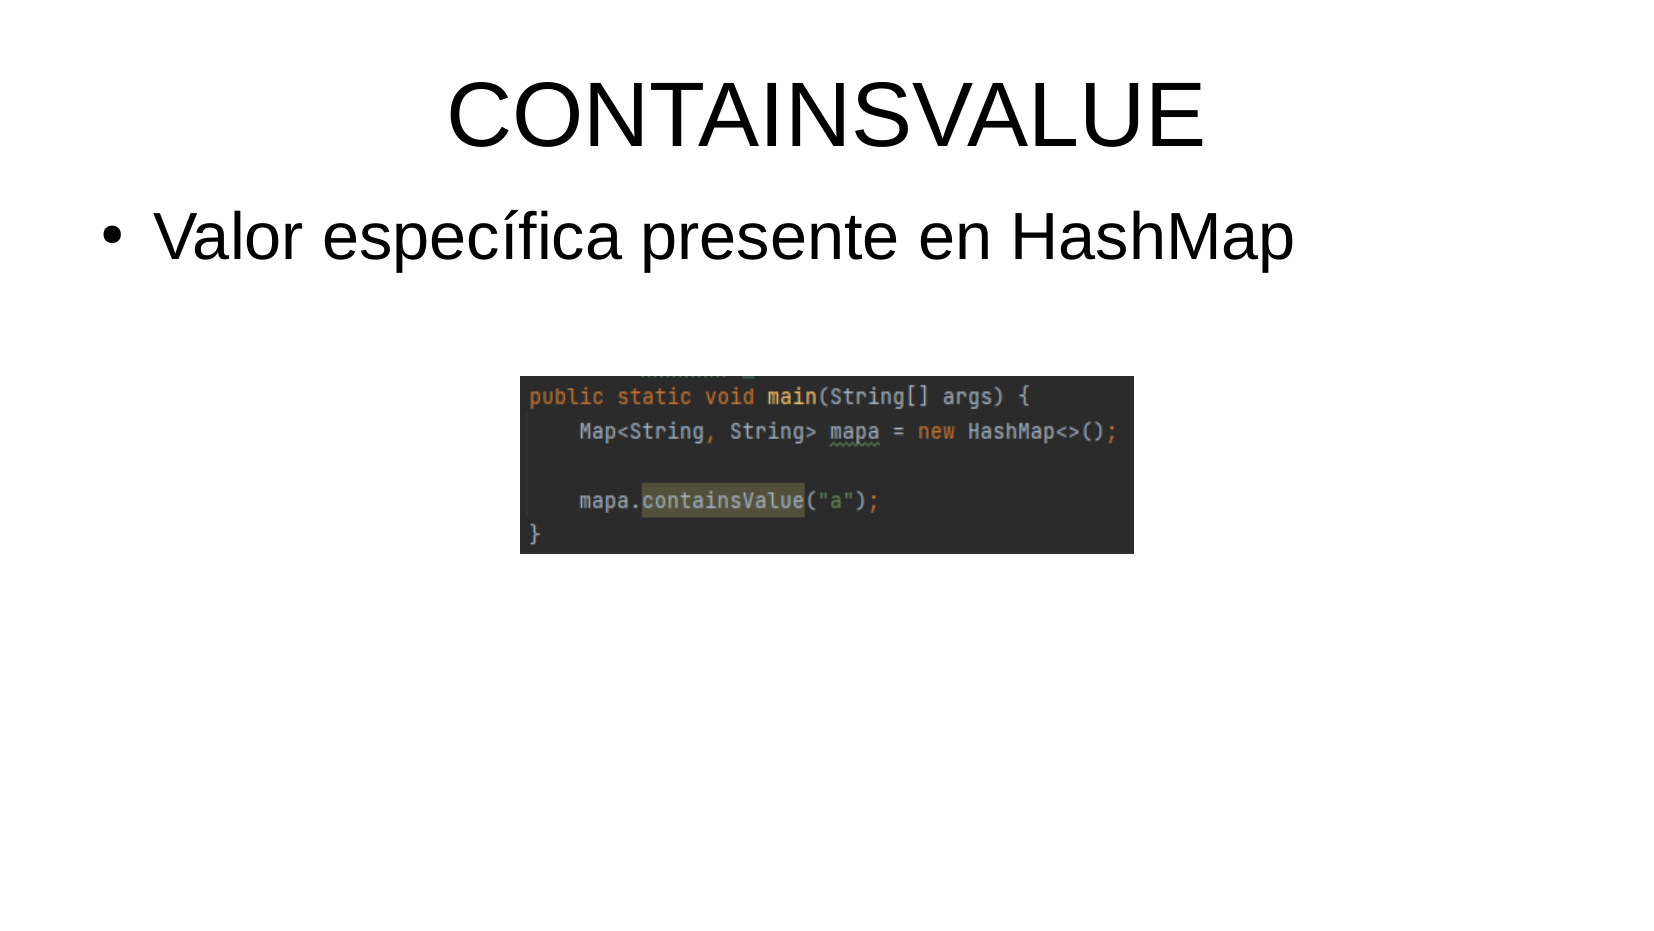

# CONTAINSVALUE
Valor específica presente en HashMap